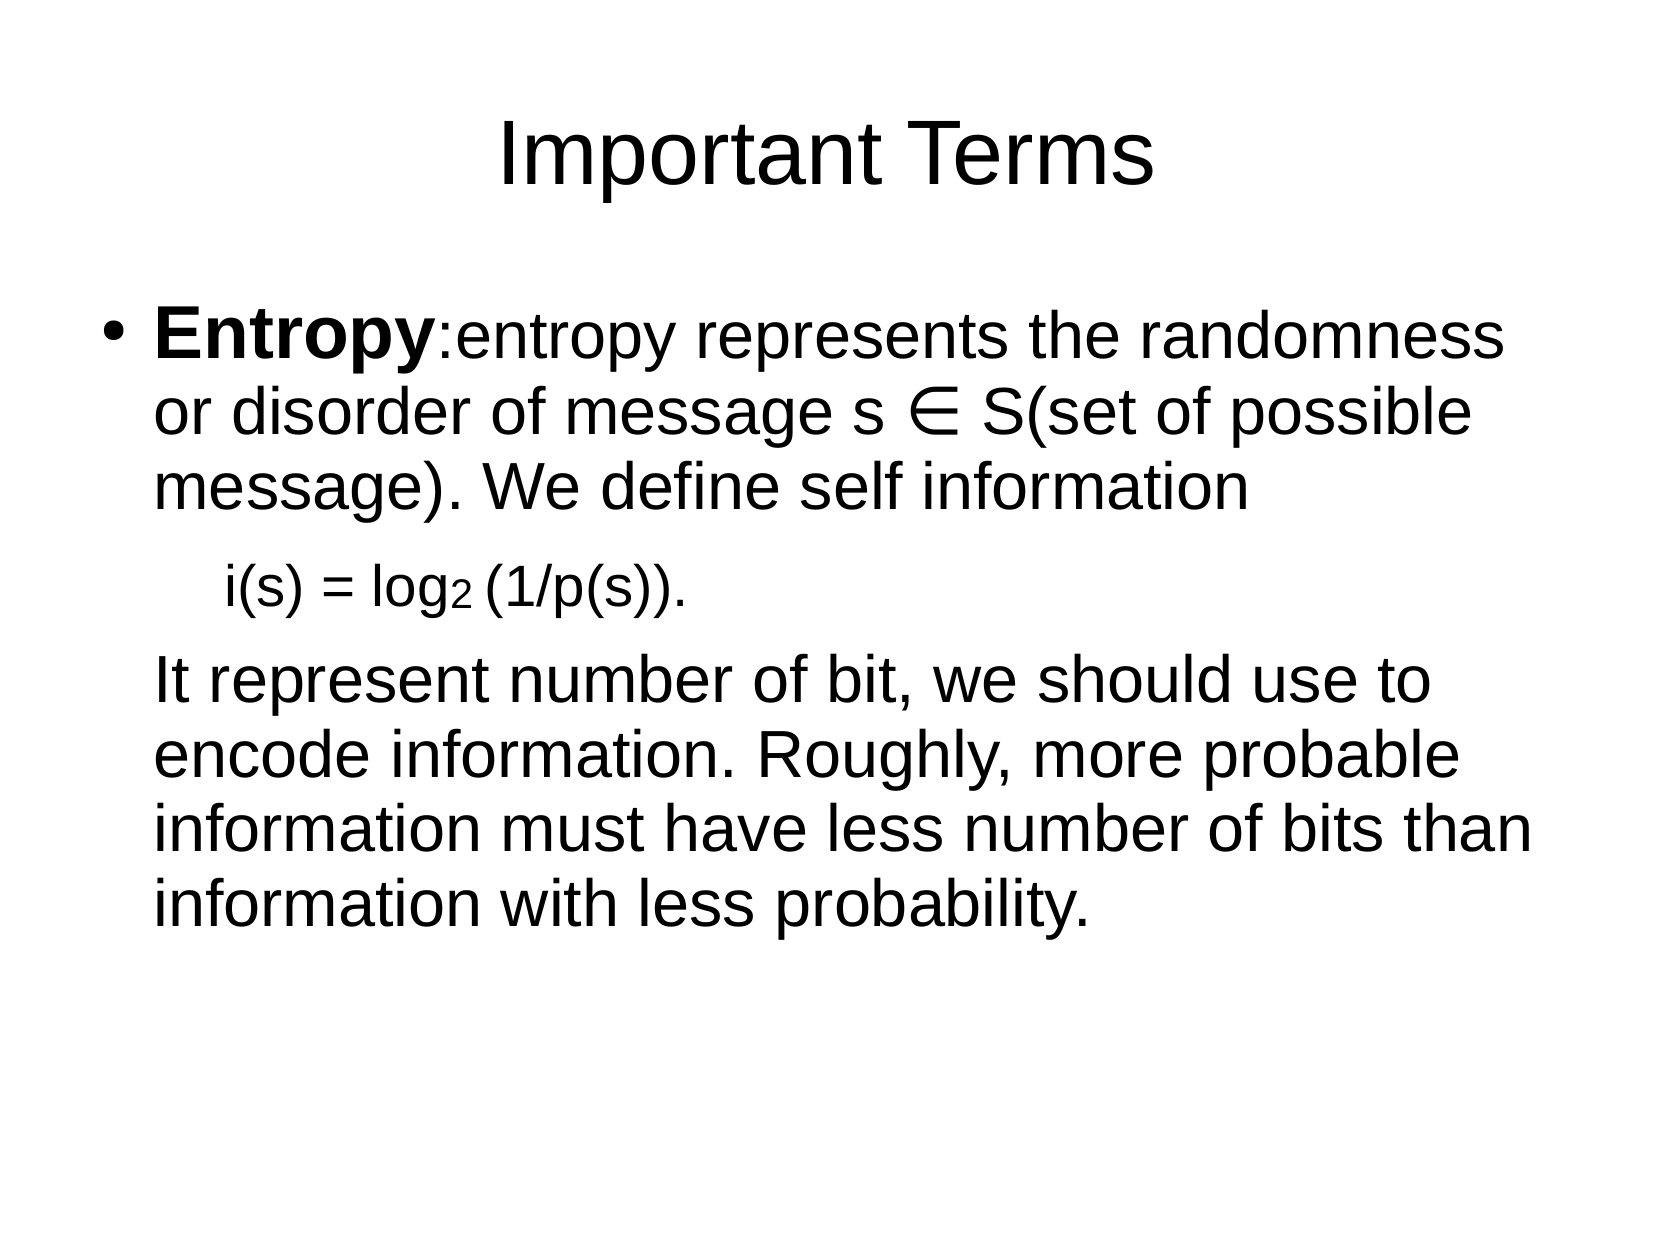

# Important Terms
Entropy:entropy represents the randomness or disorder of message s ∈ S(set of possible message). We define self information
i(s) = log2 (1/p(s)).
It represent number of bit, we should use to encode information. Roughly, more probable information must have less number of bits than information with less probability.